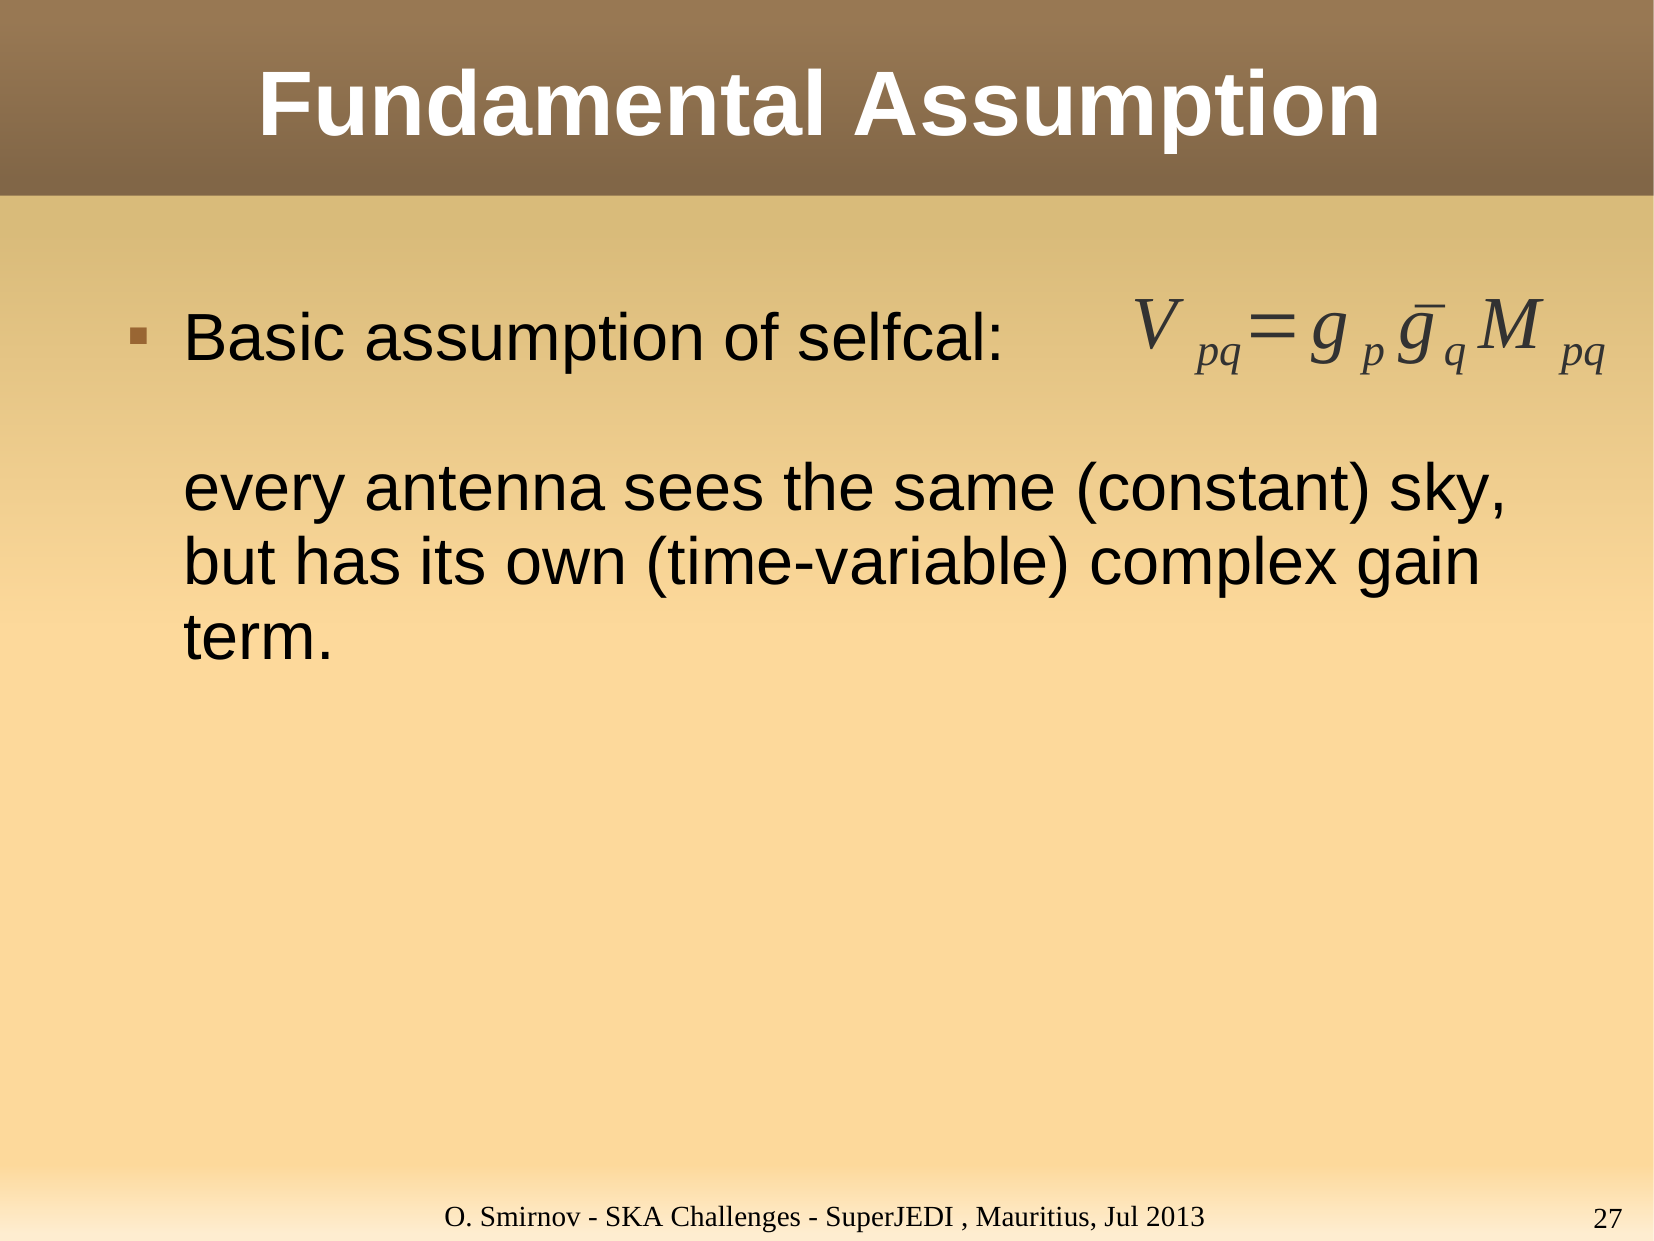

# Fundamental Assumption
Basic assumption of selfcal:
every antenna sees the same (constant) sky, but has its own (time-variable) complex gain term.
O. Smirnov - SKA Challenges - SuperJEDI , Mauritius, Jul 2013
27